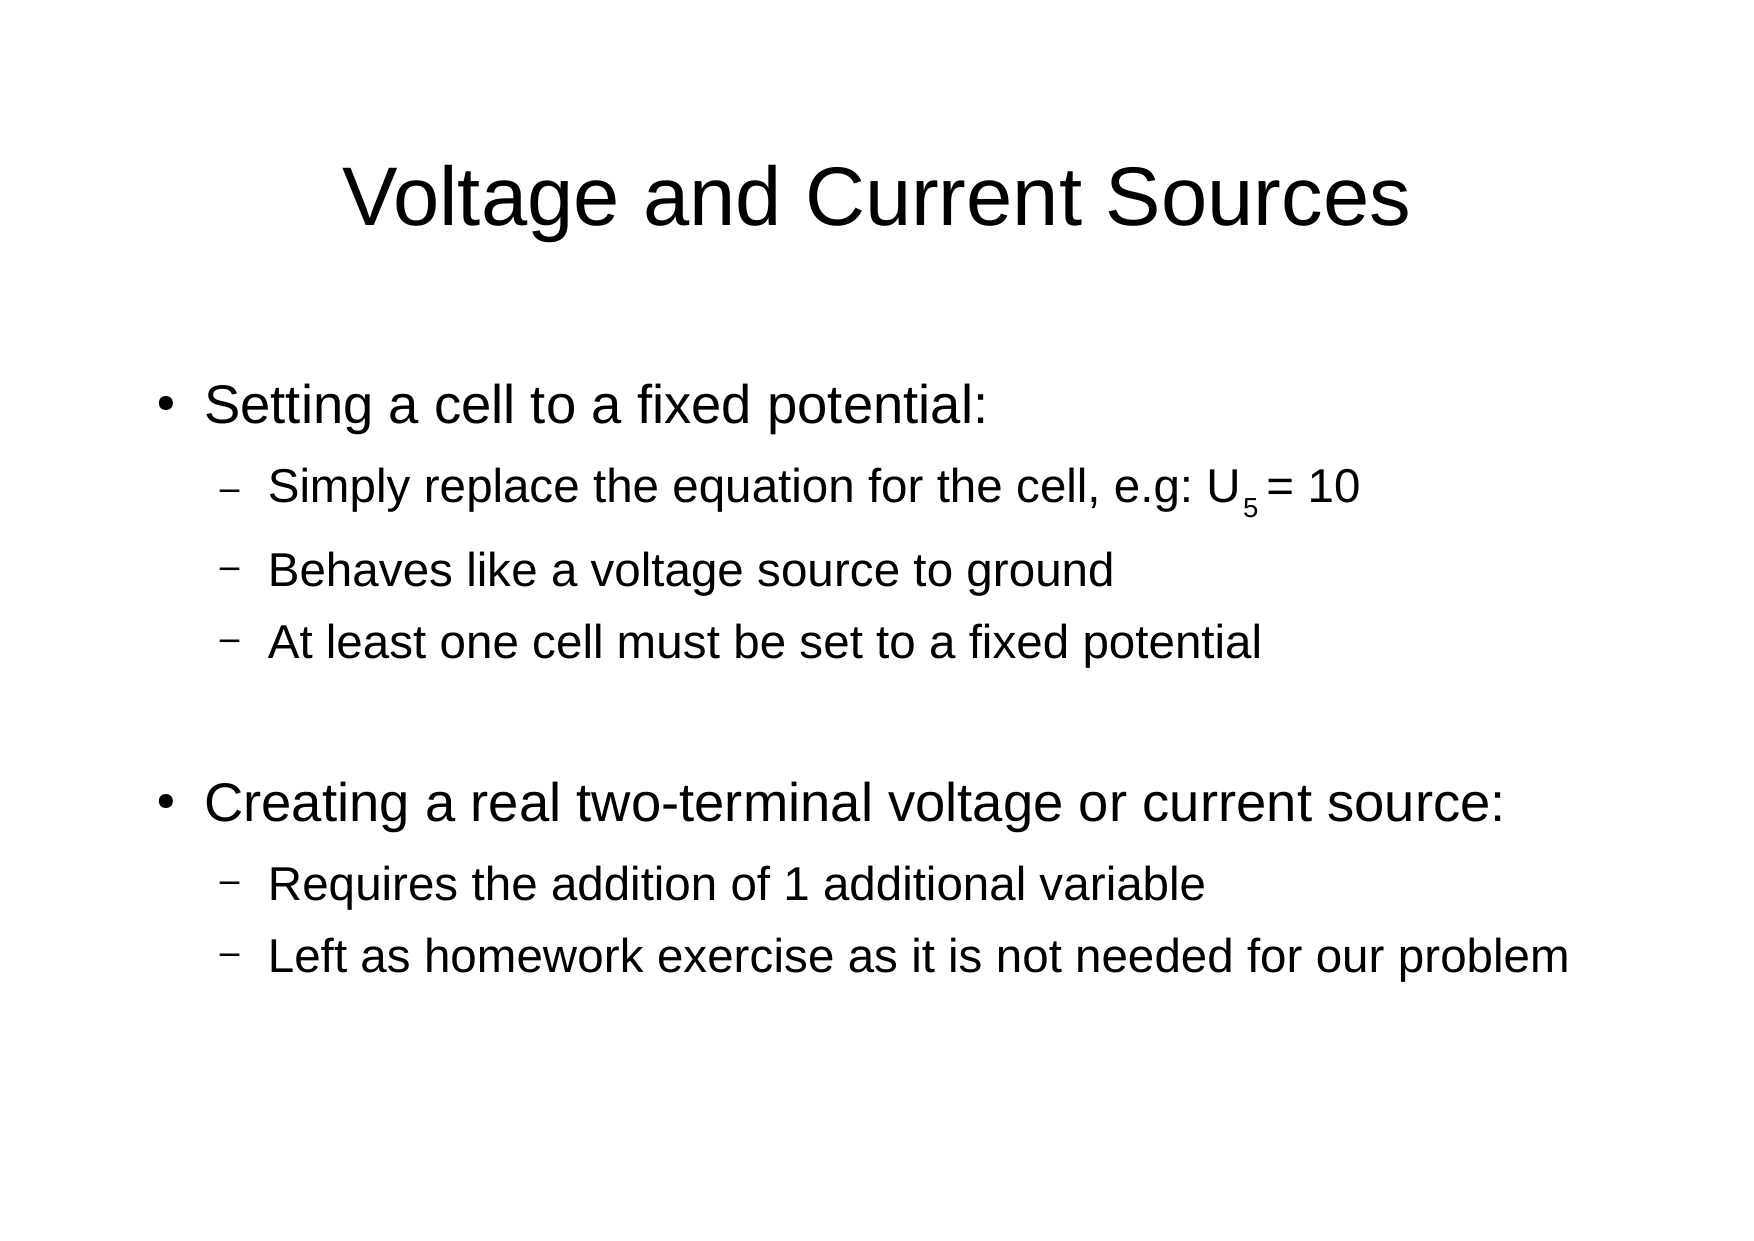

# Voltage and Current Sources
Setting a cell to a fixed potential:
Simply replace the equation for the cell, e.g: U5 = 10
Behaves like a voltage source to ground
At least one cell must be set to a fixed potential
Creating a real two-terminal voltage or current source:
Requires the addition of 1 additional variable
Left as homework exercise as it is not needed for our problem